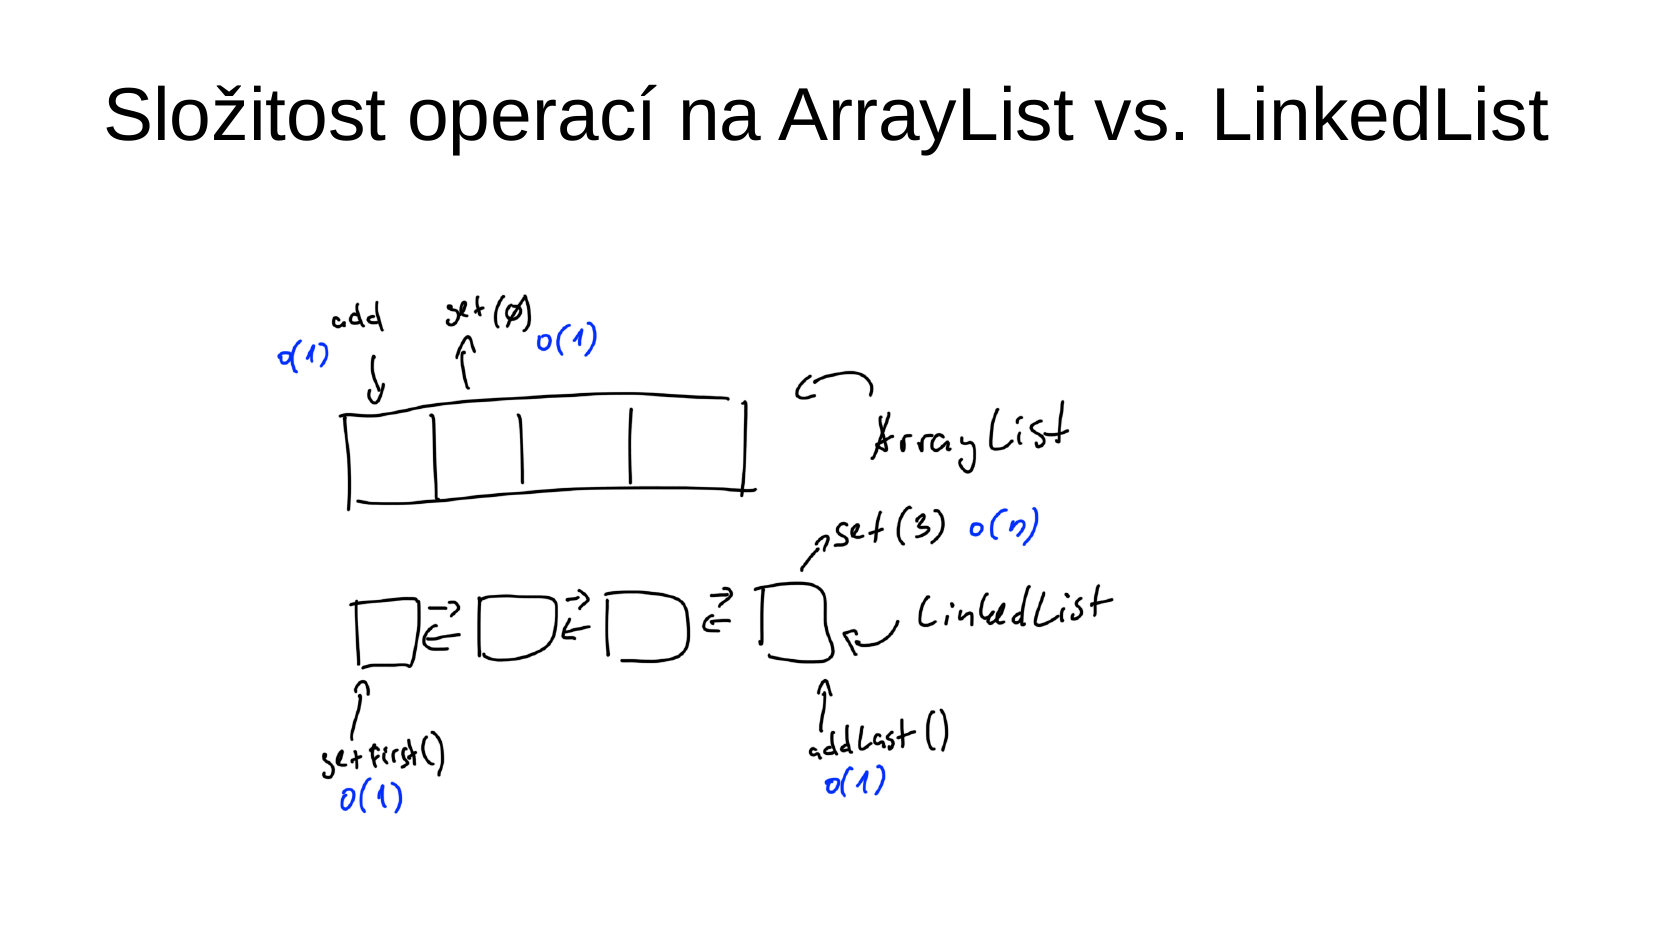

# Složitost operací na ArrayList vs. LinkedList